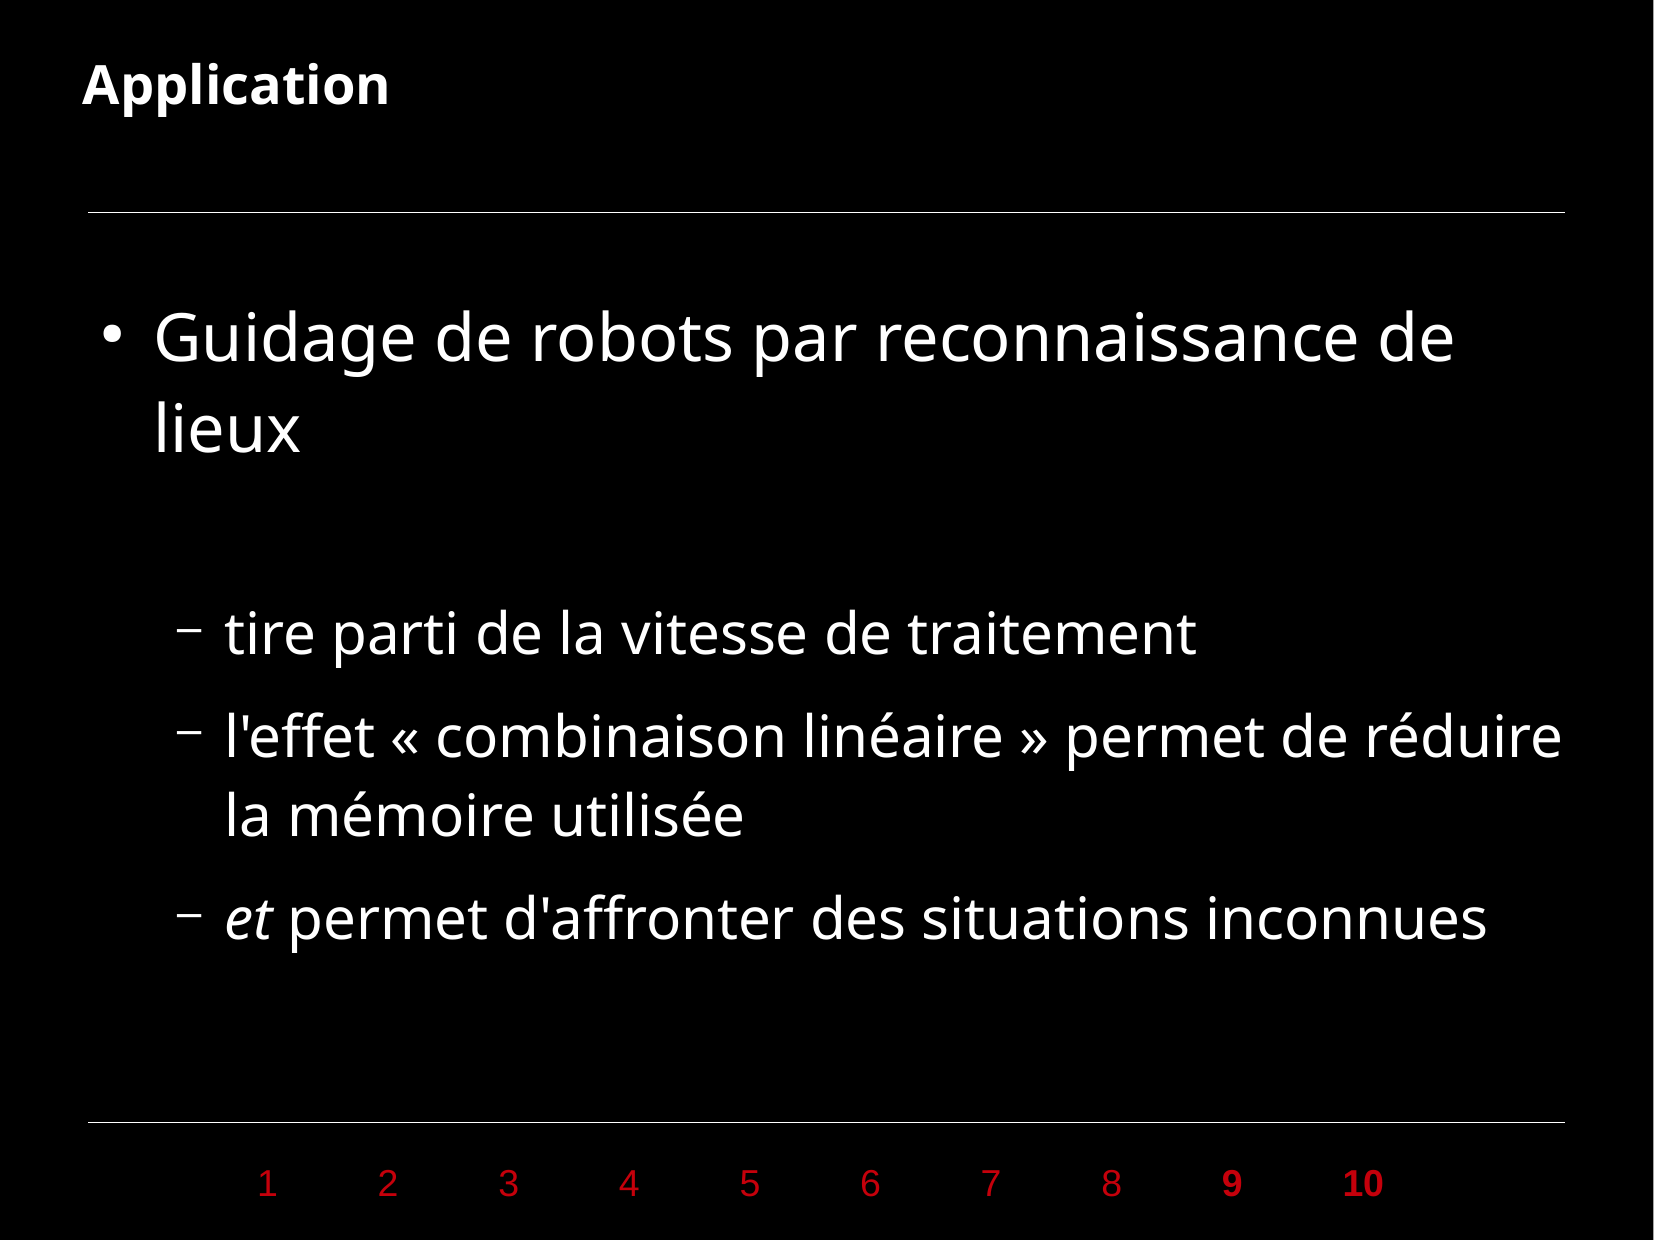

# Application
Guidage de robots par reconnaissance de lieux
tire parti de la vitesse de traitement
l'effet « combinaison linéaire » permet de réduire la mémoire utilisée
et permet d'affronter des situations inconnues
1
2
3
4
5
6
7
8
9
10